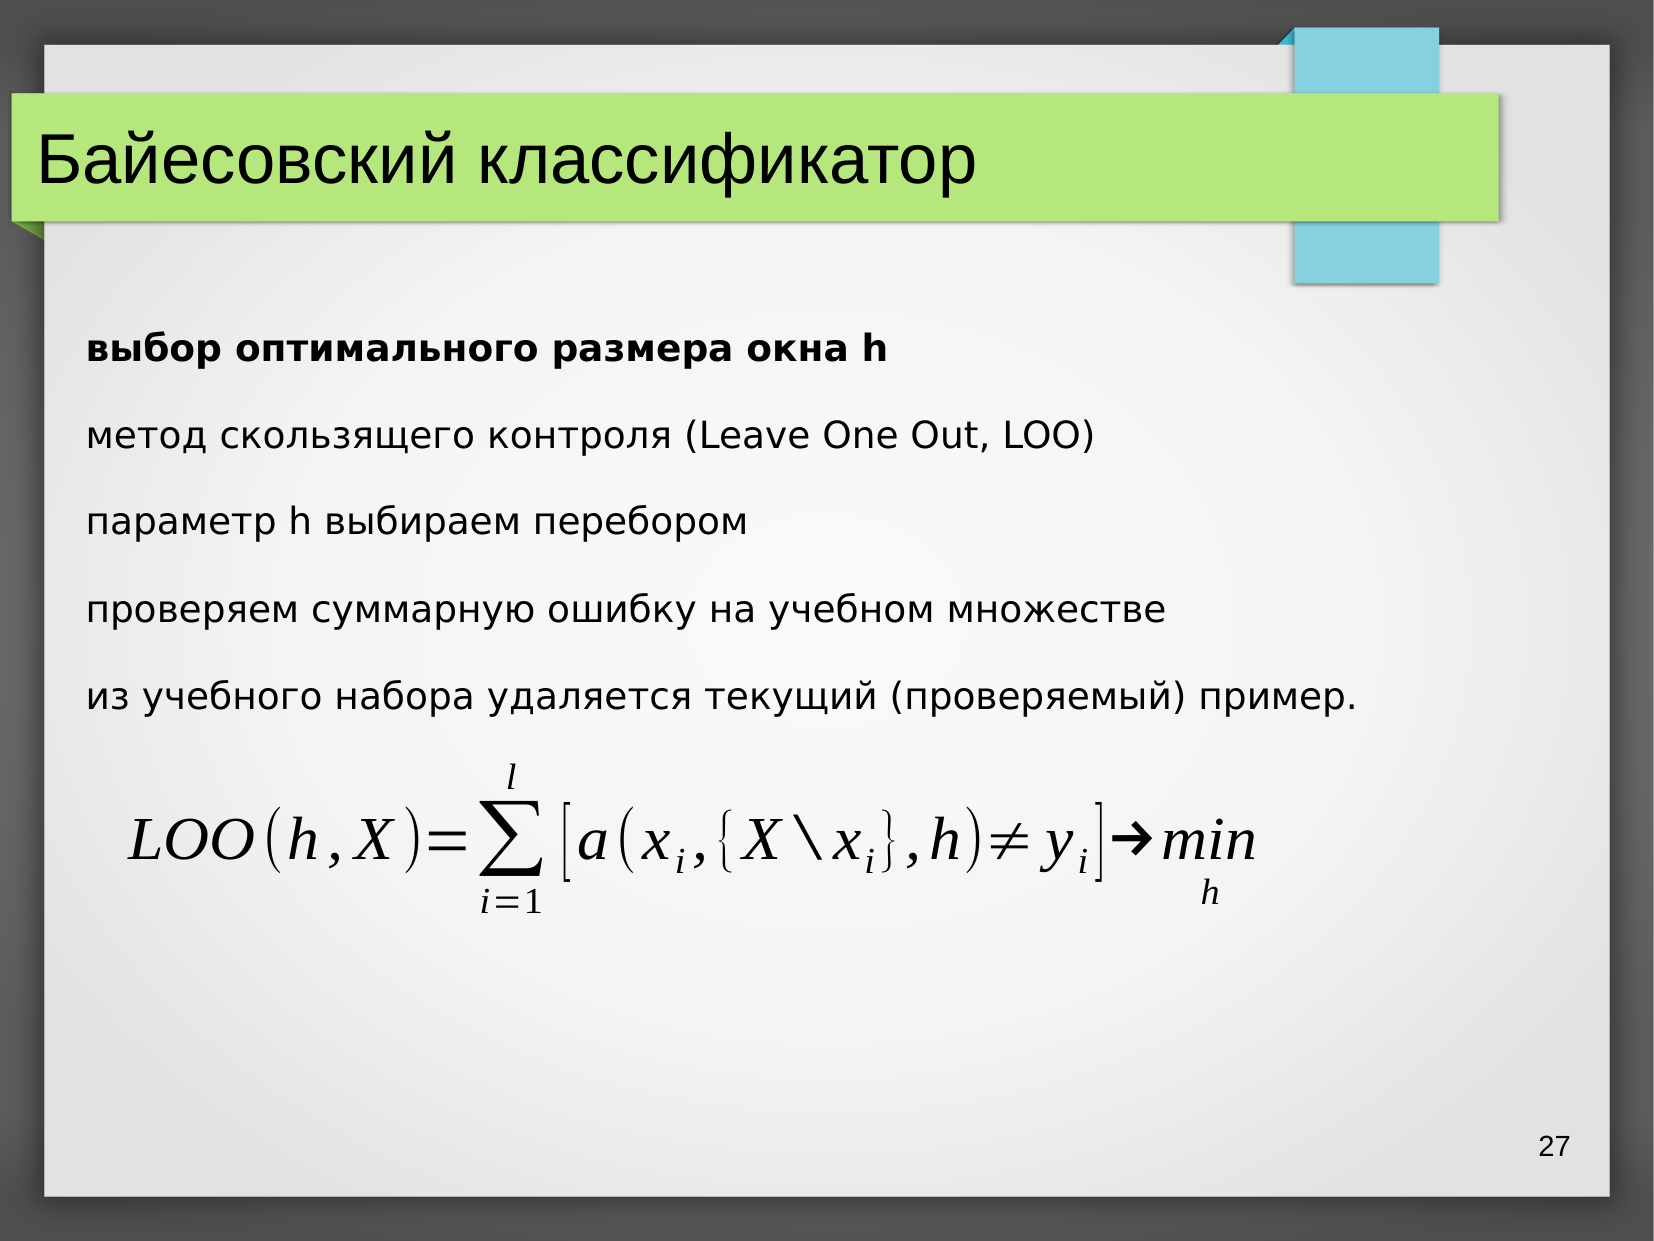

# Байесовский классификатор
выбор оптимального размера окна h
метод скользящего контроля (Leave One Out, LOO)
параметр h выбираем перебором
проверяем суммарную ошибку на учебном множестве
из учебного набора удаляется текущий (проверяемый) пример.
27